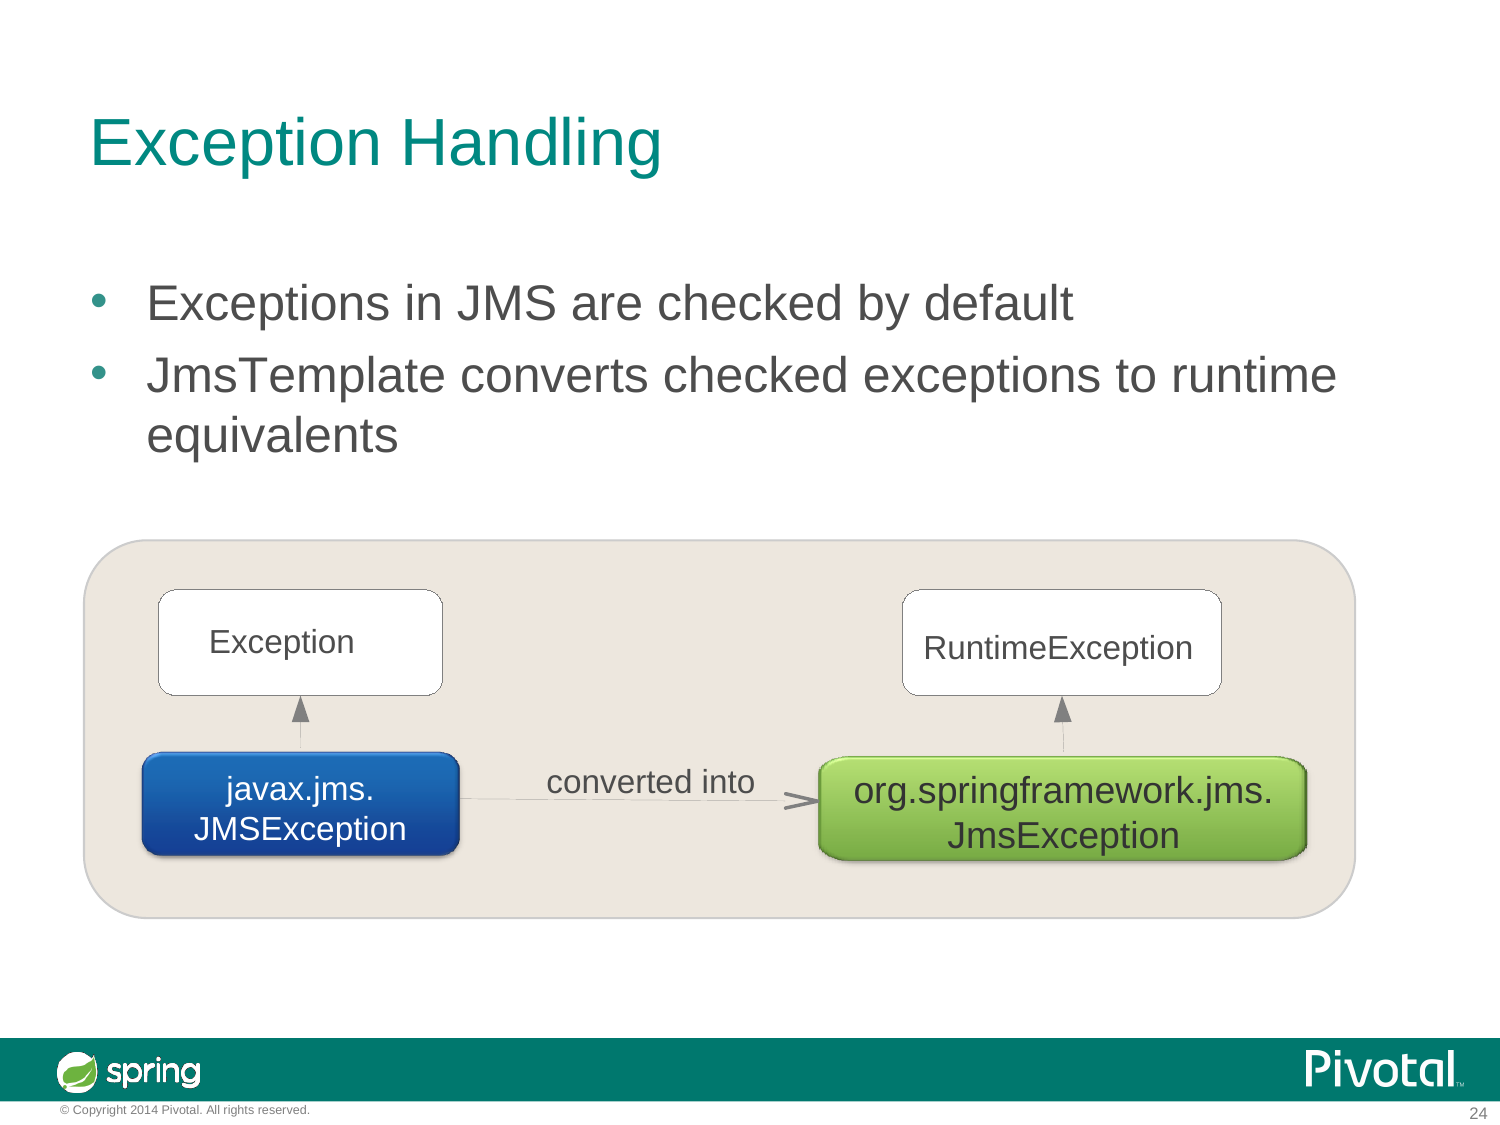

# Exception Handling
Exceptions in JMS are checked by default
JmsTemplate converts checked exceptions to runtime equivalents
Exception
RuntimeException
javax.jms.
JMSException
org.springframework.jms.
JmsException
converted into